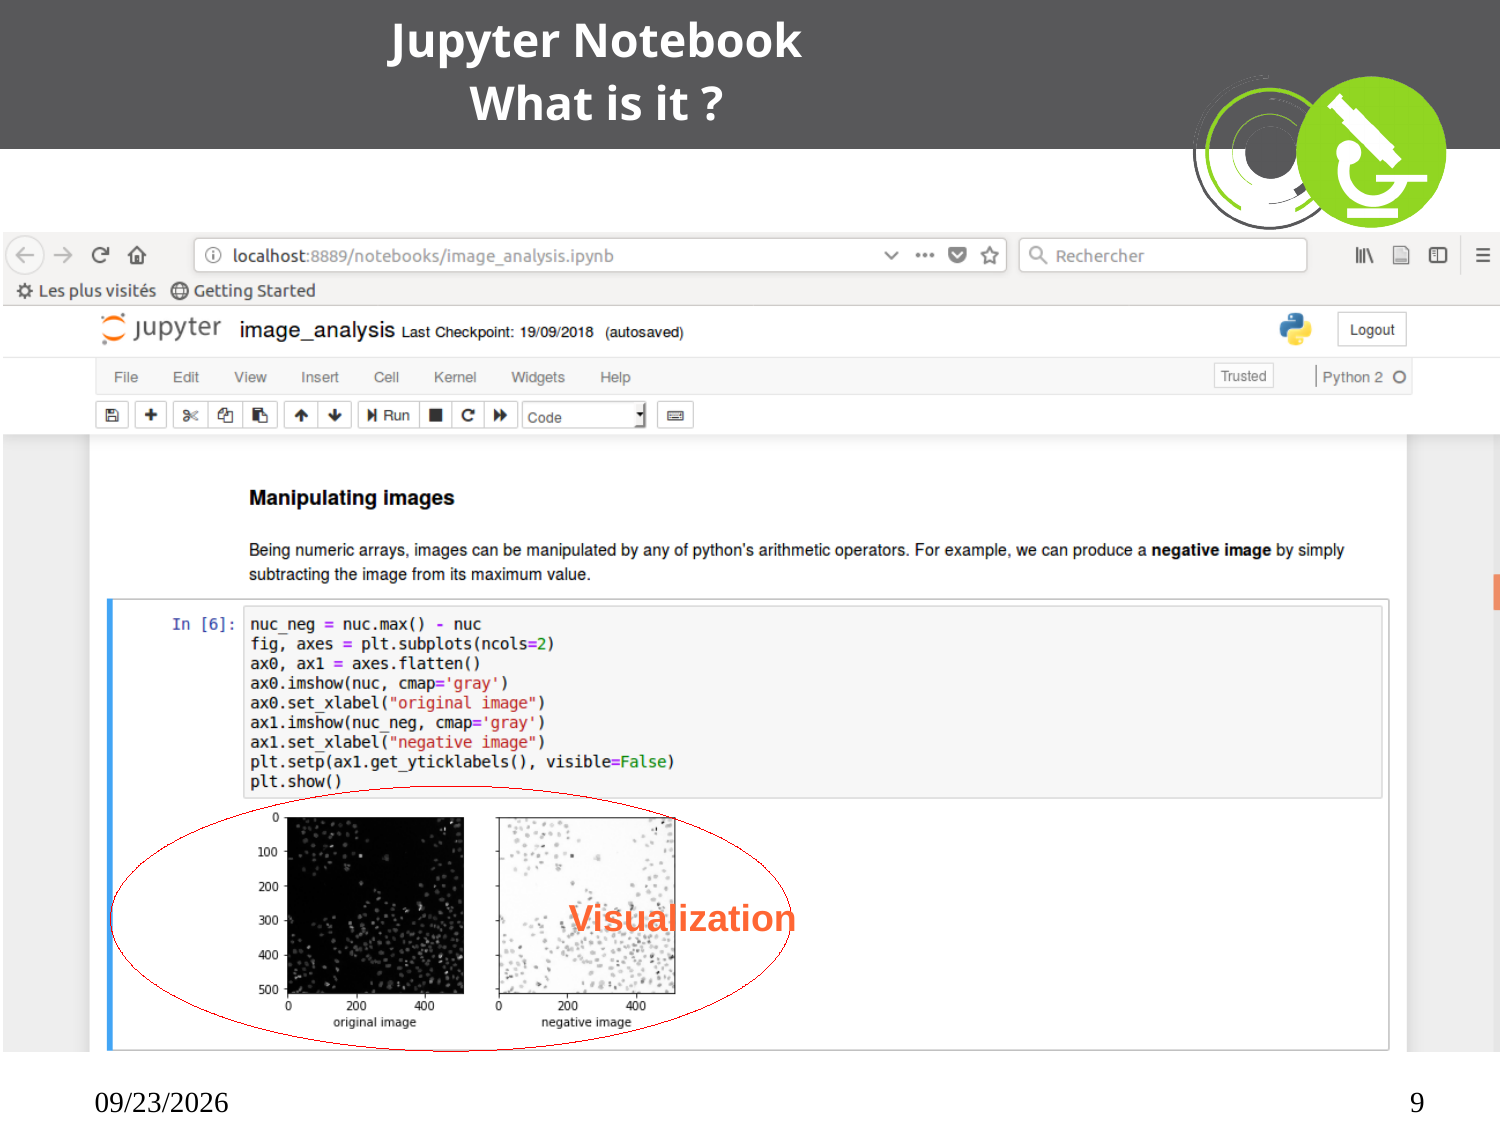

# Jupyter Notebook What is it ?
						 Visualization
9